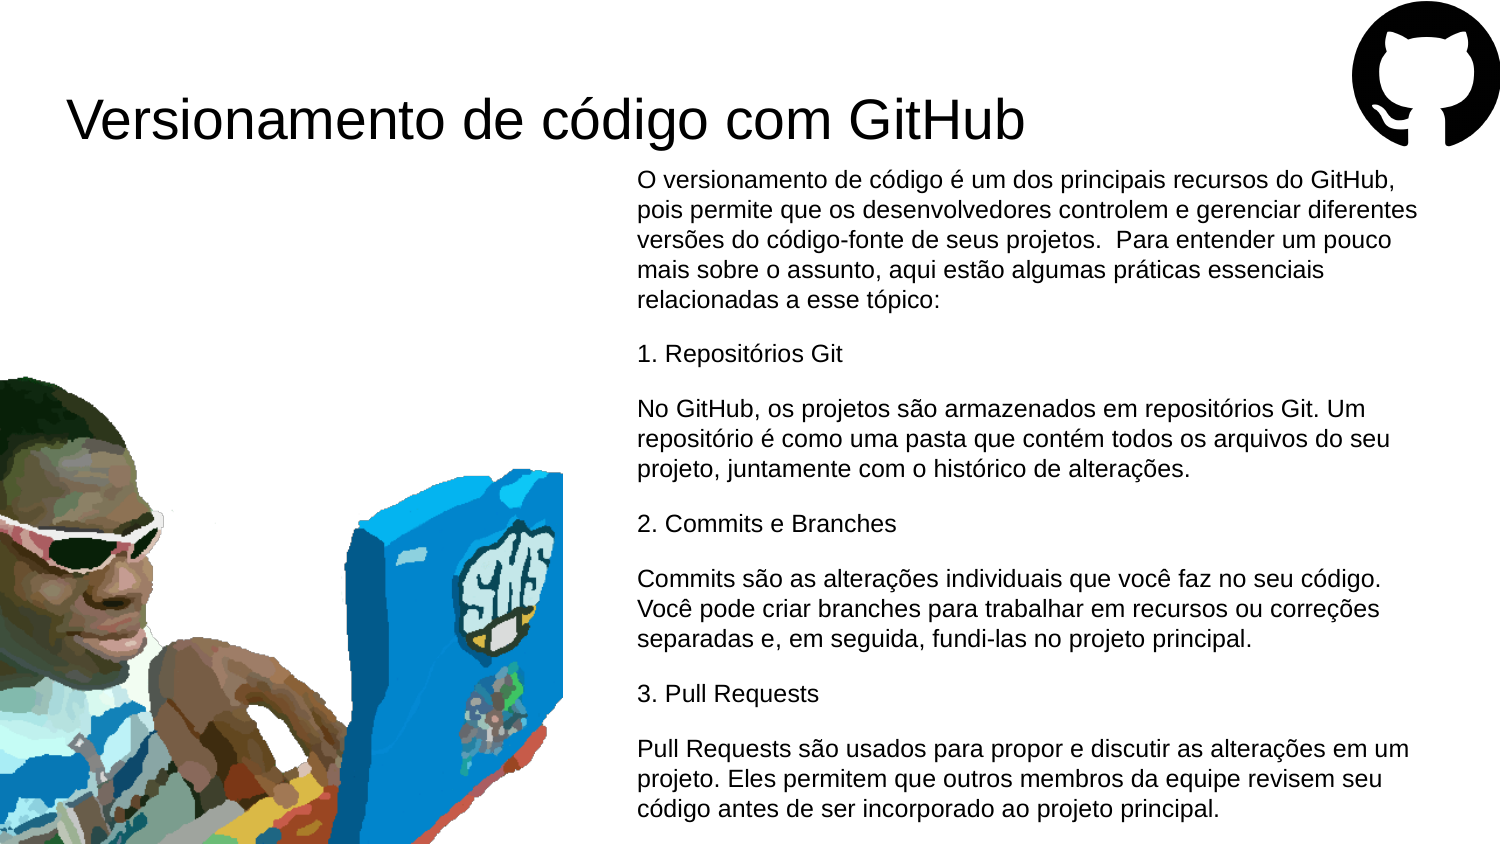

# Versionamento de código com GitHub
O versionamento de código é um dos principais recursos do GitHub, pois permite que os desenvolvedores controlem e gerenciar diferentes versões do código-fonte de seus projetos. Para entender um pouco mais sobre o assunto, aqui estão algumas práticas essenciais relacionadas a esse tópico:
1. Repositórios Git
No GitHub, os projetos são armazenados em repositórios Git. Um repositório é como uma pasta que contém todos os arquivos do seu projeto, juntamente com o histórico de alterações.
2. Commits e Branches
Commits são as alterações individuais que você faz no seu código. Você pode criar branches para trabalhar em recursos ou correções separadas e, em seguida, fundi-las no projeto principal.
3. Pull Requests
Pull Requests são usados para propor e discutir as alterações em um projeto. Eles permitem que outros membros da equipe revisem seu código antes de ser incorporado ao projeto principal.